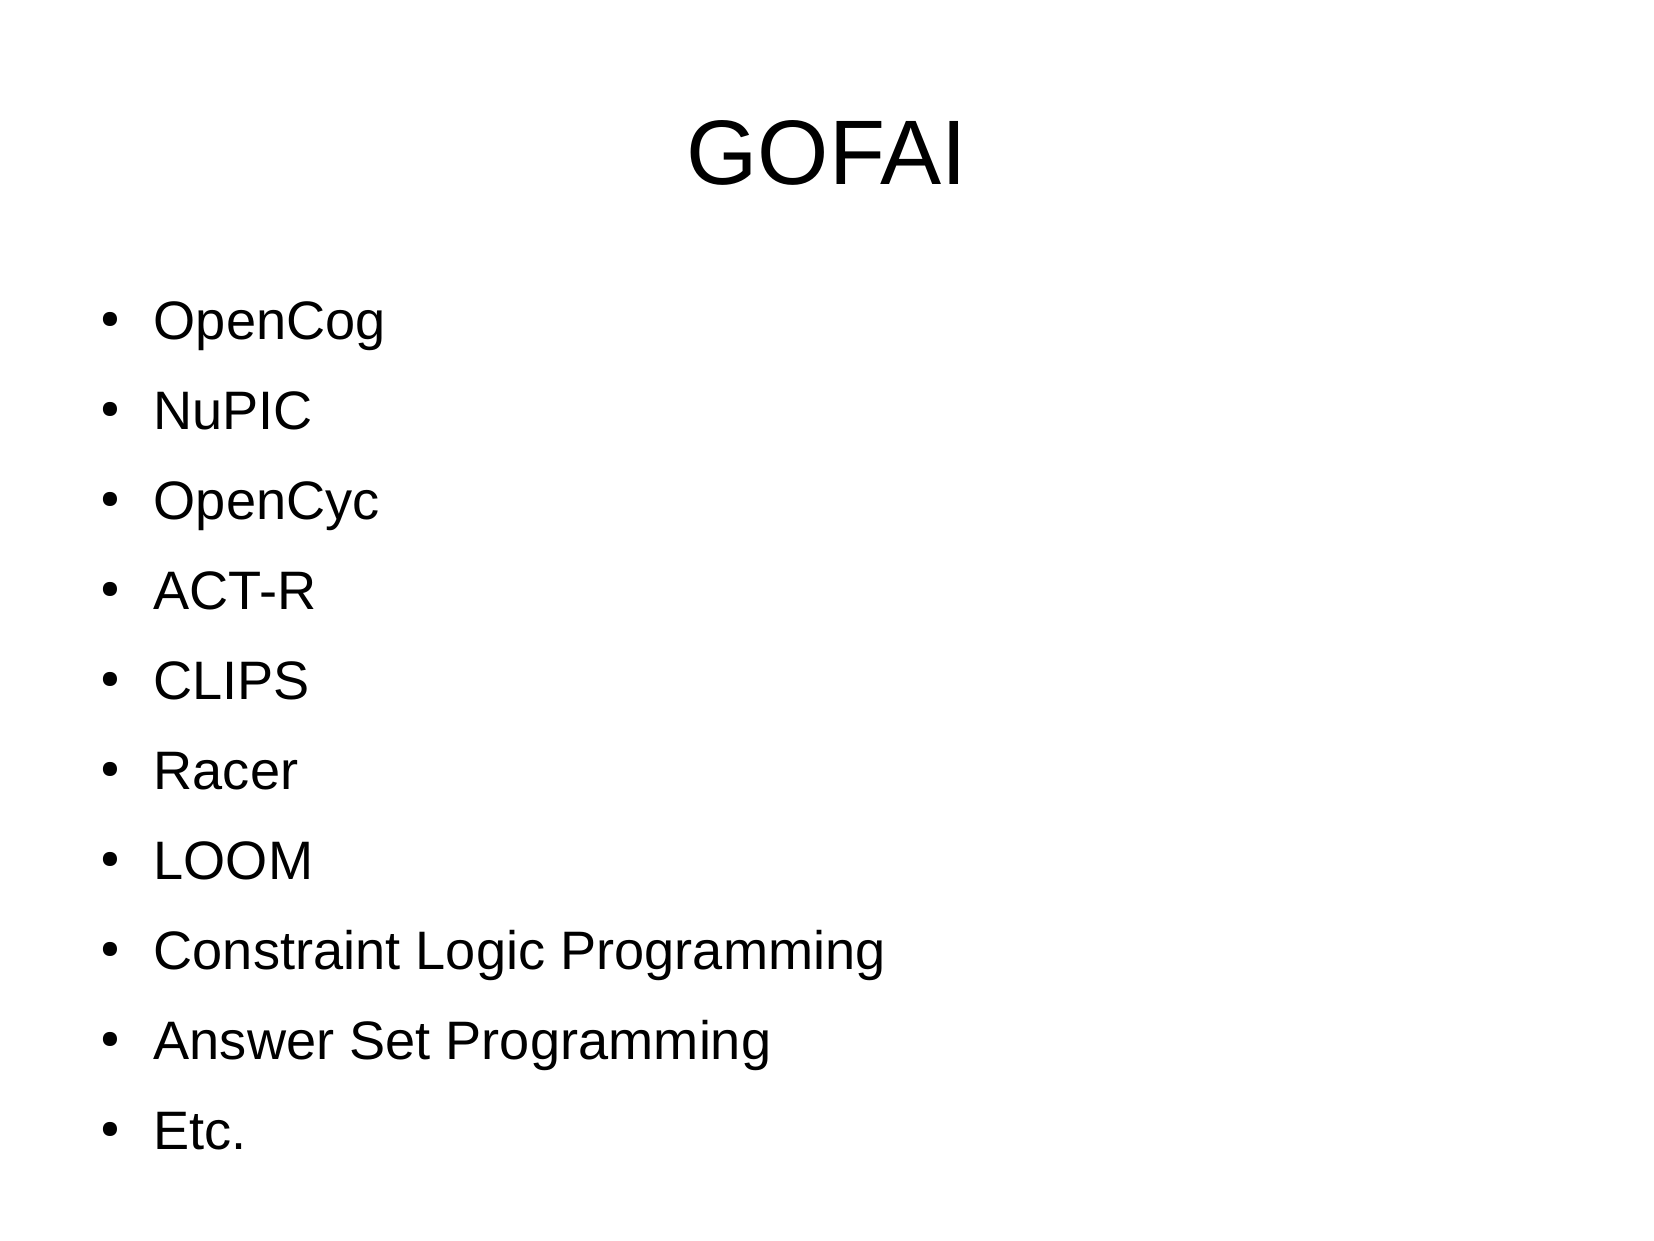

# GOFAI
OpenCog
NuPIC
OpenCyc
ACT-R
CLIPS
Racer
LOOM
Constraint Logic Programming
Answer Set Programming
Etc.